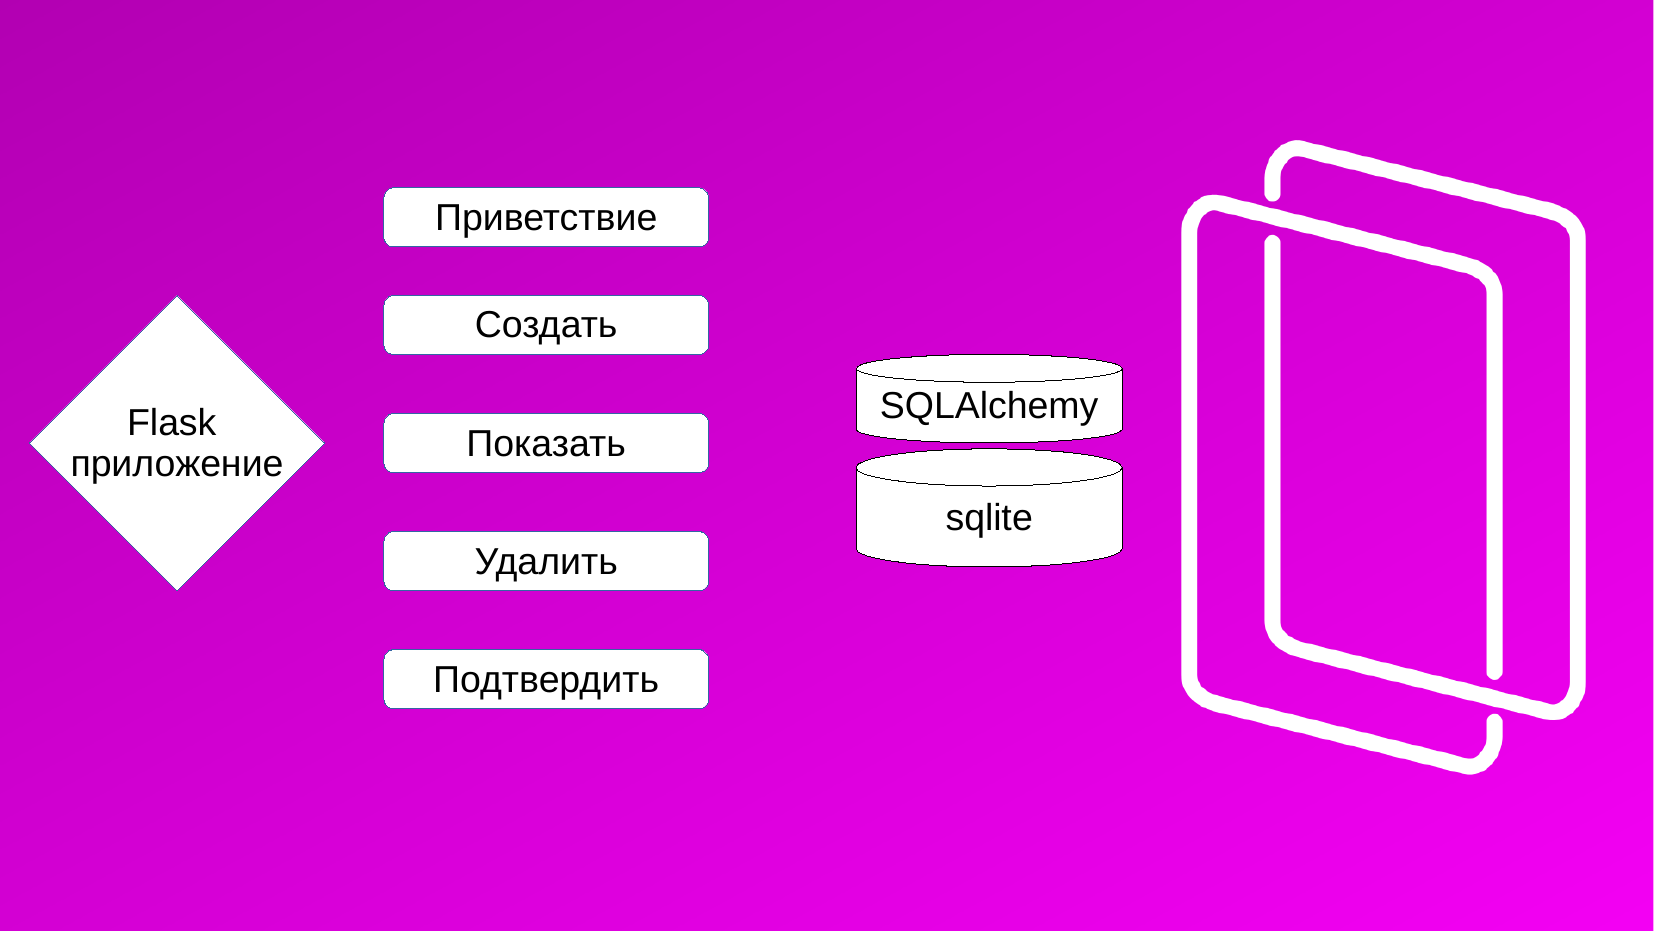

#
Приветствие
Flask
приложение
Создать
SQLAlchemy
Показать
sqlite
Удалить
Подтвердить